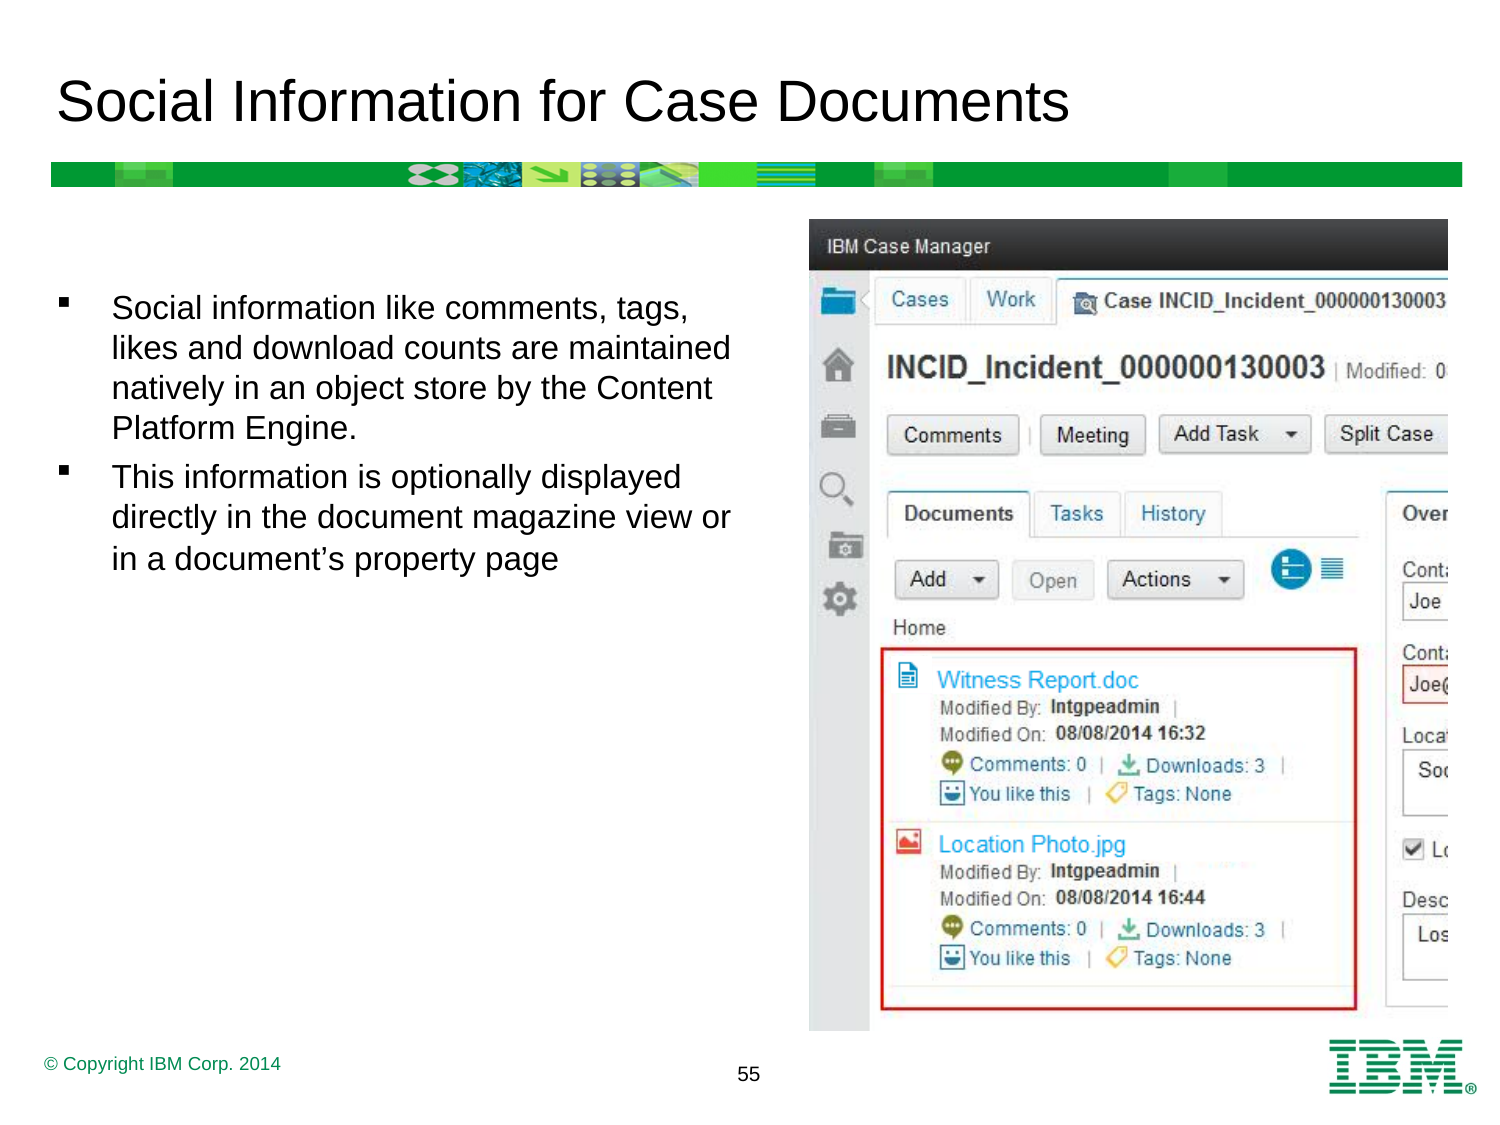

Social Information for Case Documents
Social information like comments, tags, likes and download counts are maintained natively in an object store by the Content Platform Engine.
This information is optionally displayed directly in the document magazine view or in a document’s property page